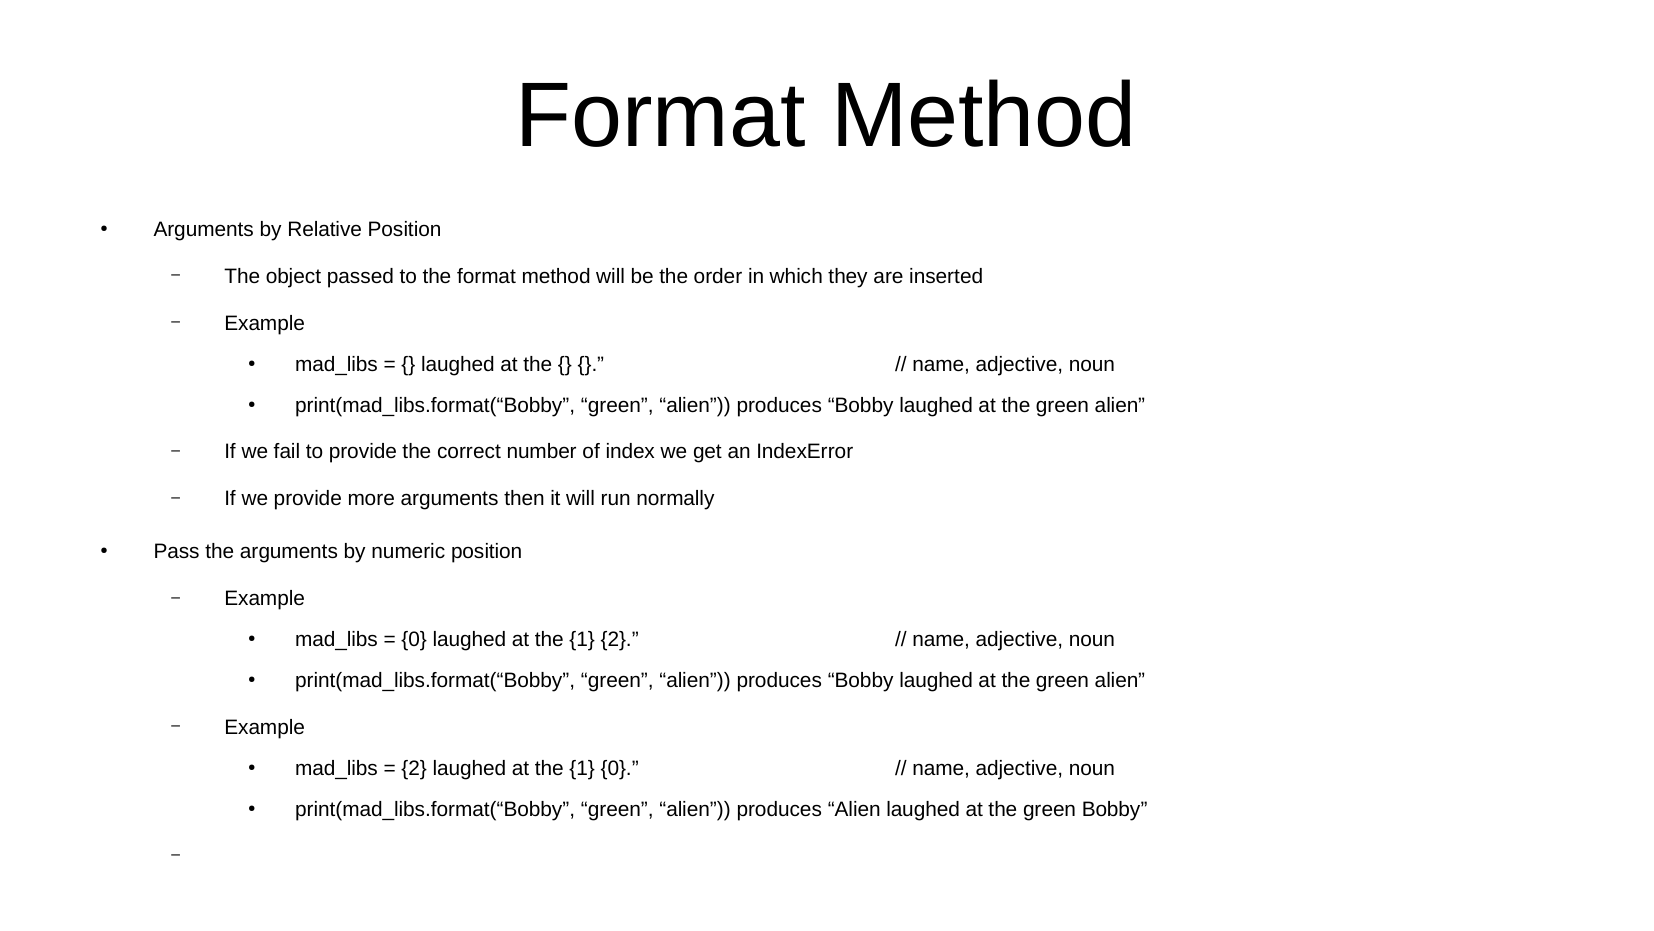

# Format Method
Arguments by Relative Position
The object passed to the format method will be the order in which they are inserted
Example
mad_libs = {} laughed at the {} {}.” 				// name, adjective, noun
print(mad_libs.format(“Bobby”, “green”, “alien”)) produces “Bobby laughed at the green alien”
If we fail to provide the correct number of index we get an IndexError
If we provide more arguments then it will run normally
Pass the arguments by numeric position
Example
mad_libs = {0} laughed at the {1} {2}.” 				// name, adjective, noun
print(mad_libs.format(“Bobby”, “green”, “alien”)) produces “Bobby laughed at the green alien”
Example
mad_libs = {2} laughed at the {1} {0}.” 				// name, adjective, noun
print(mad_libs.format(“Bobby”, “green”, “alien”)) produces “Alien laughed at the green Bobby”